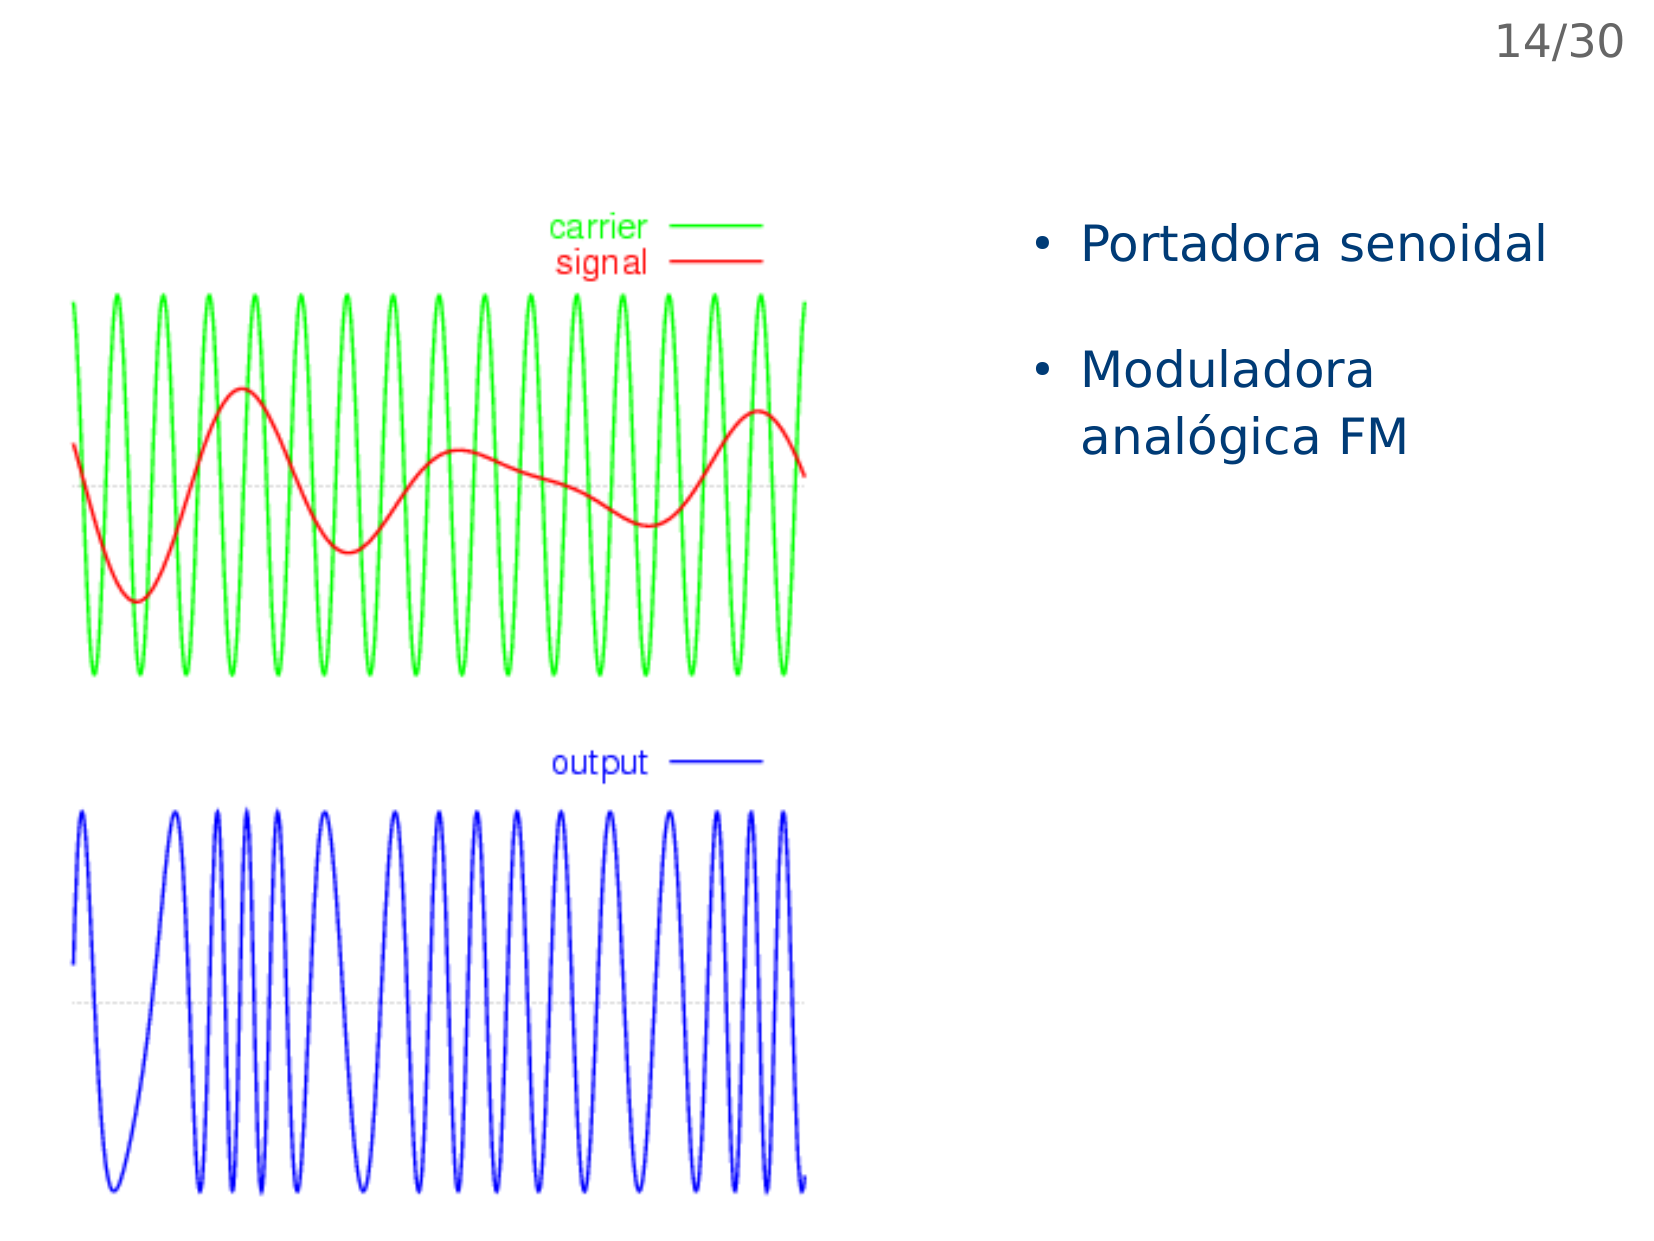

14
#
Portadora senoidal
Moduladora analógica FM